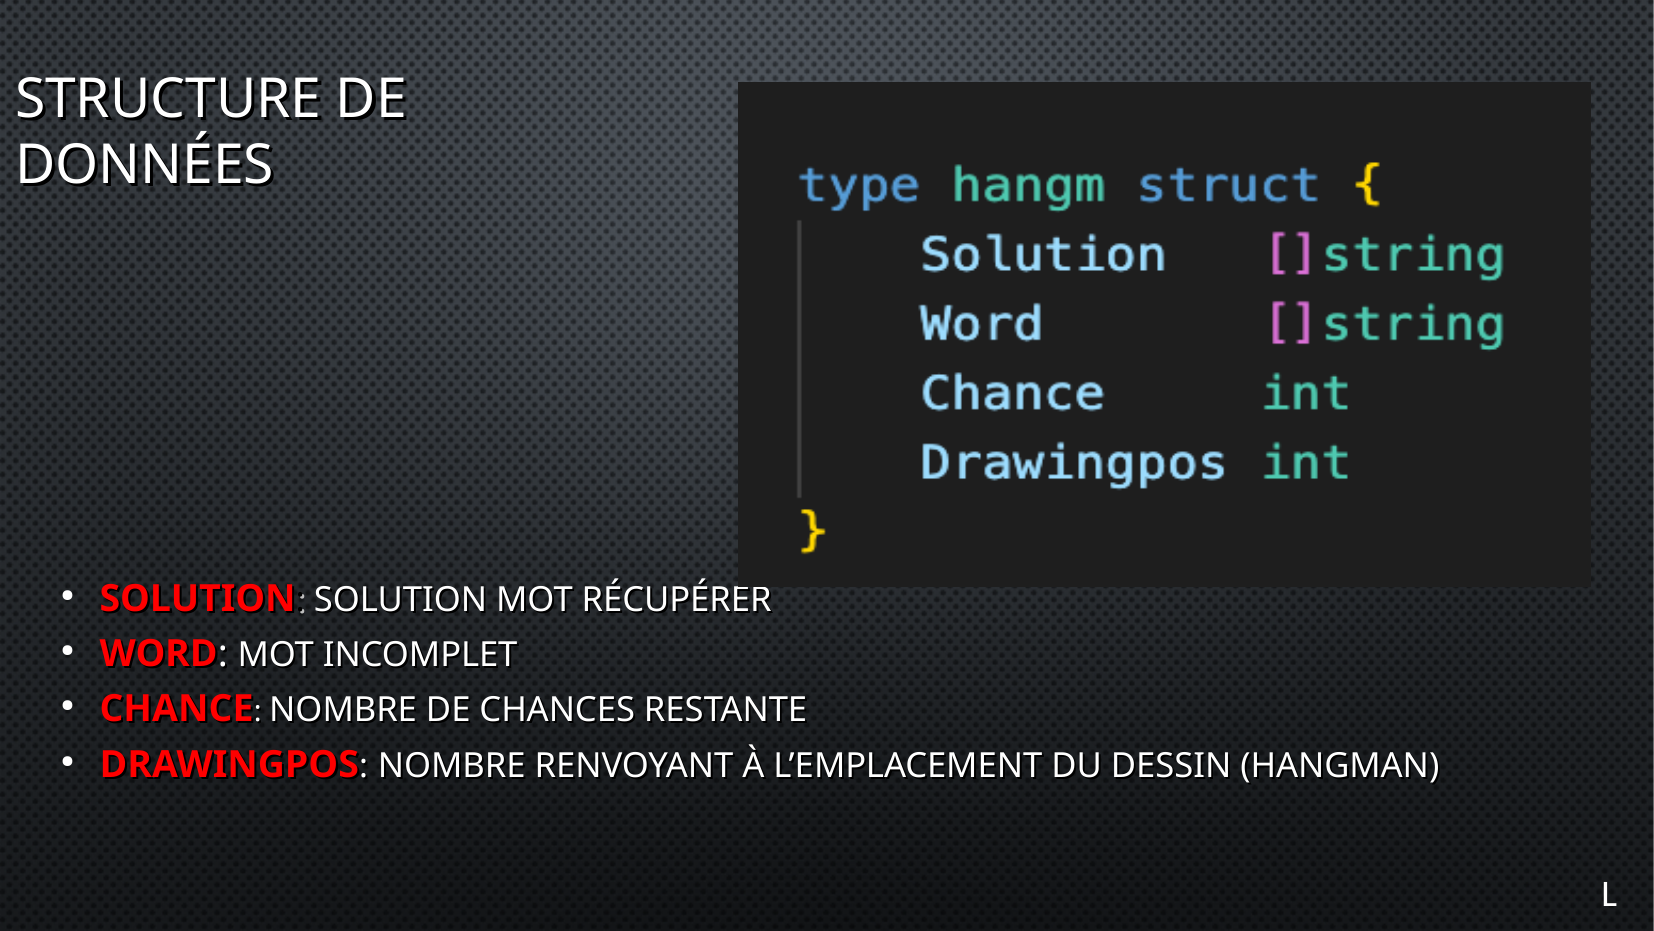

# Structure de données
Solution: Solution mot récupérer
Word: Mot incomplet
Chance: Nombre de chances restante
Drawingpos: Nombre renvoyant à l’emplacement du dessin (hangman)
L
.